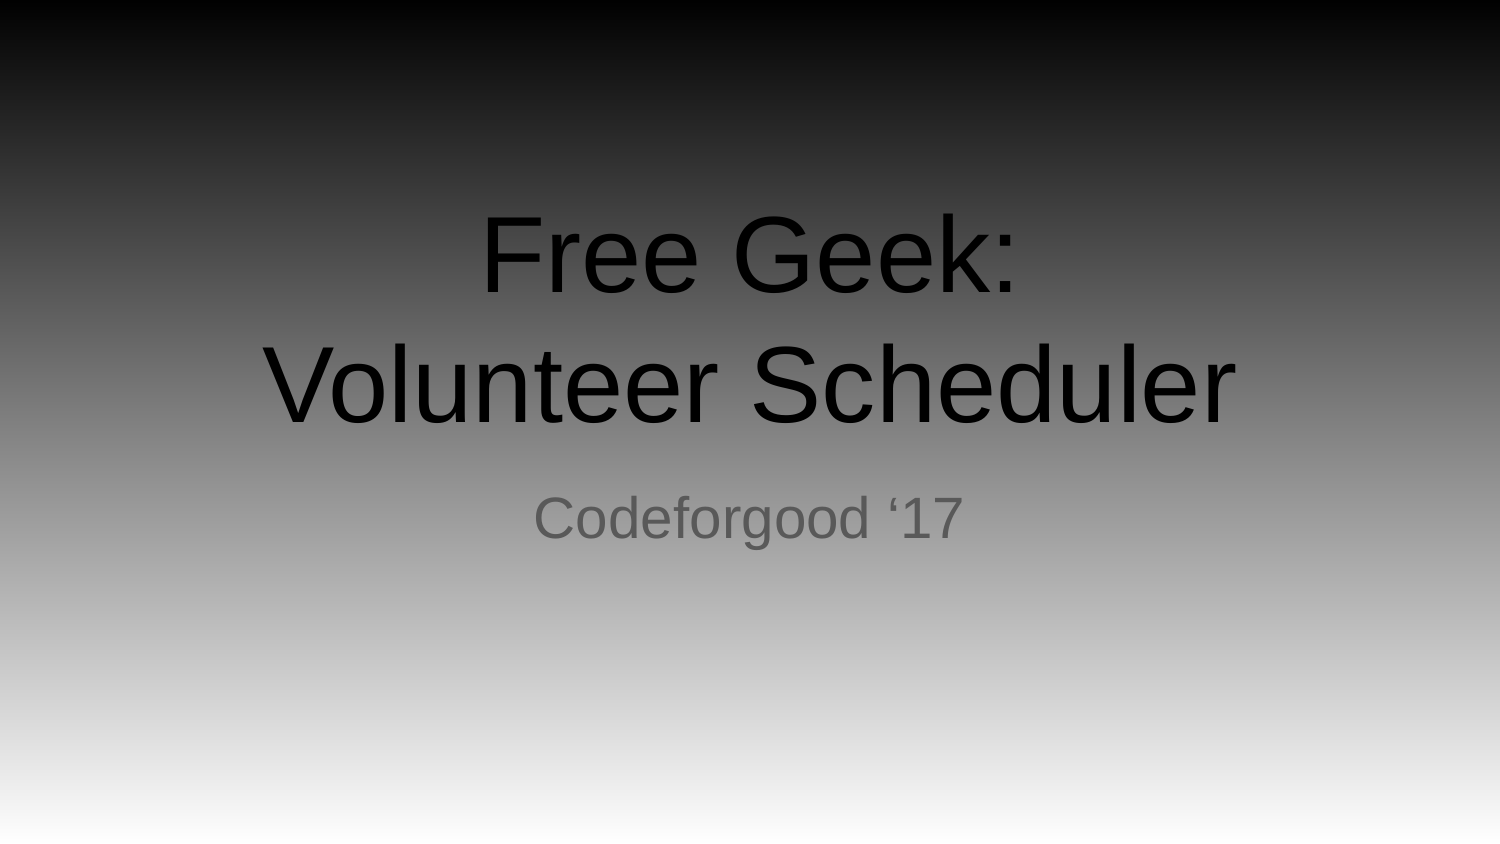

# Free Geek: Volunteer Scheduler
Codeforgood ‘17